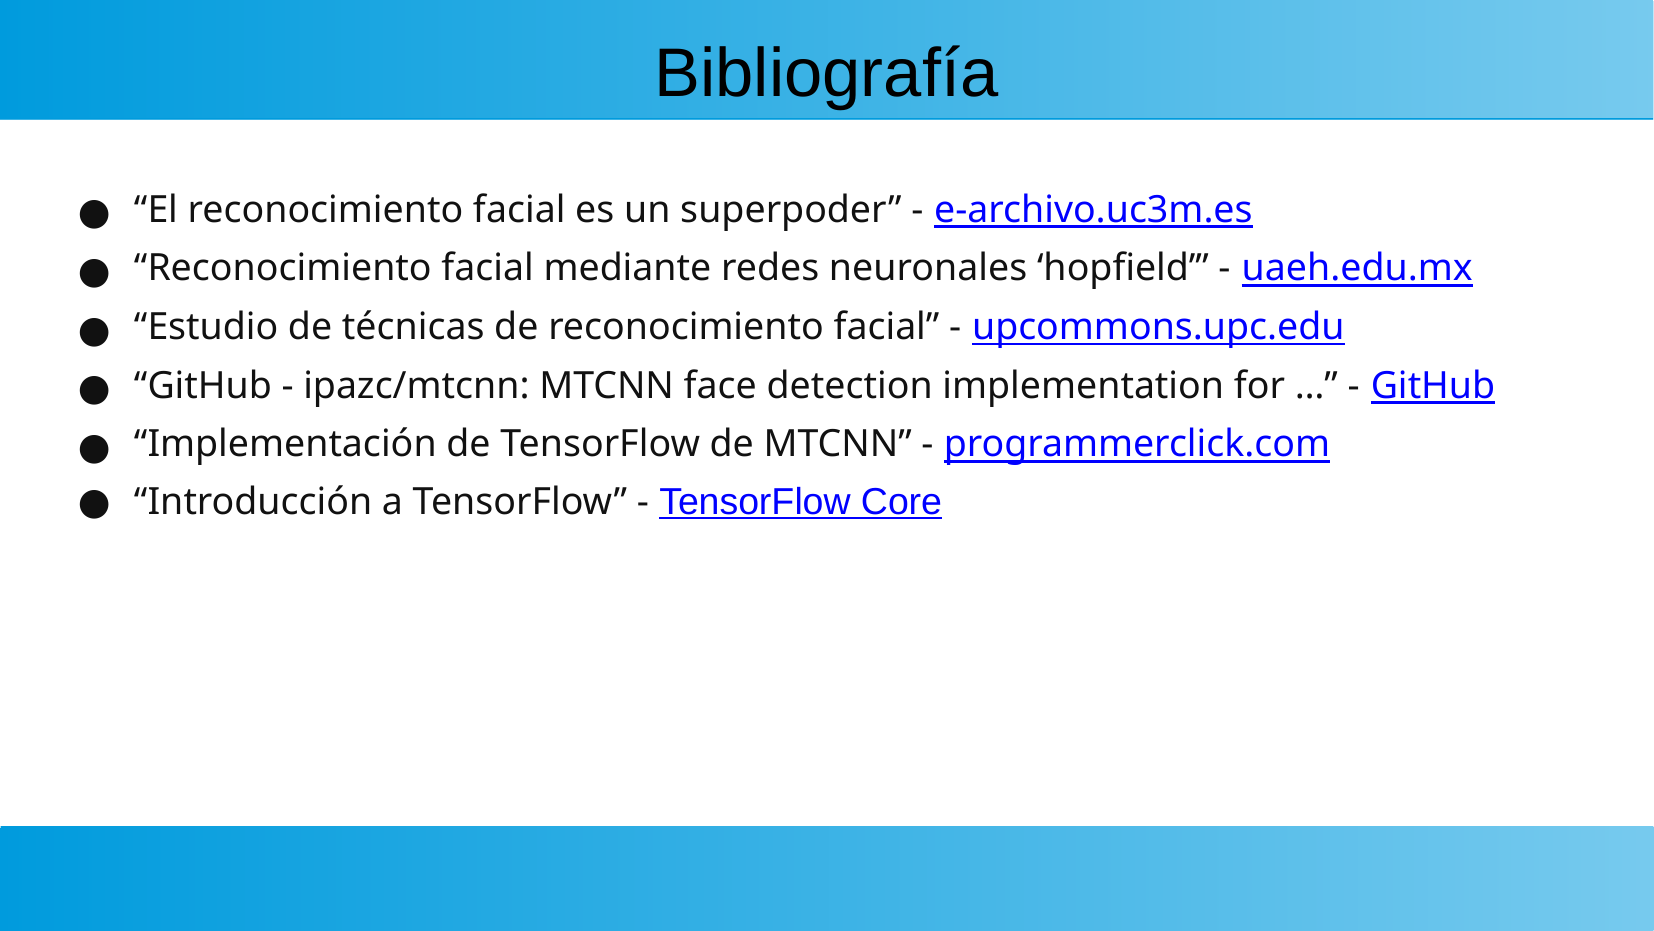

# Bibliografía
“El reconocimiento facial es un superpoder” - e-archivo.uc3m.es
“Reconocimiento facial mediante redes neuronales ‘hopfield’” - uaeh.edu.mx
“Estudio de técnicas de reconocimiento facial” - upcommons.upc.edu
“GitHub - ipazc/mtcnn: MTCNN face detection implementation for …” - GitHub
“Implementación de TensorFlow de MTCNN” - programmerclick.com
“Introducción a TensorFlow” - TensorFlow Core